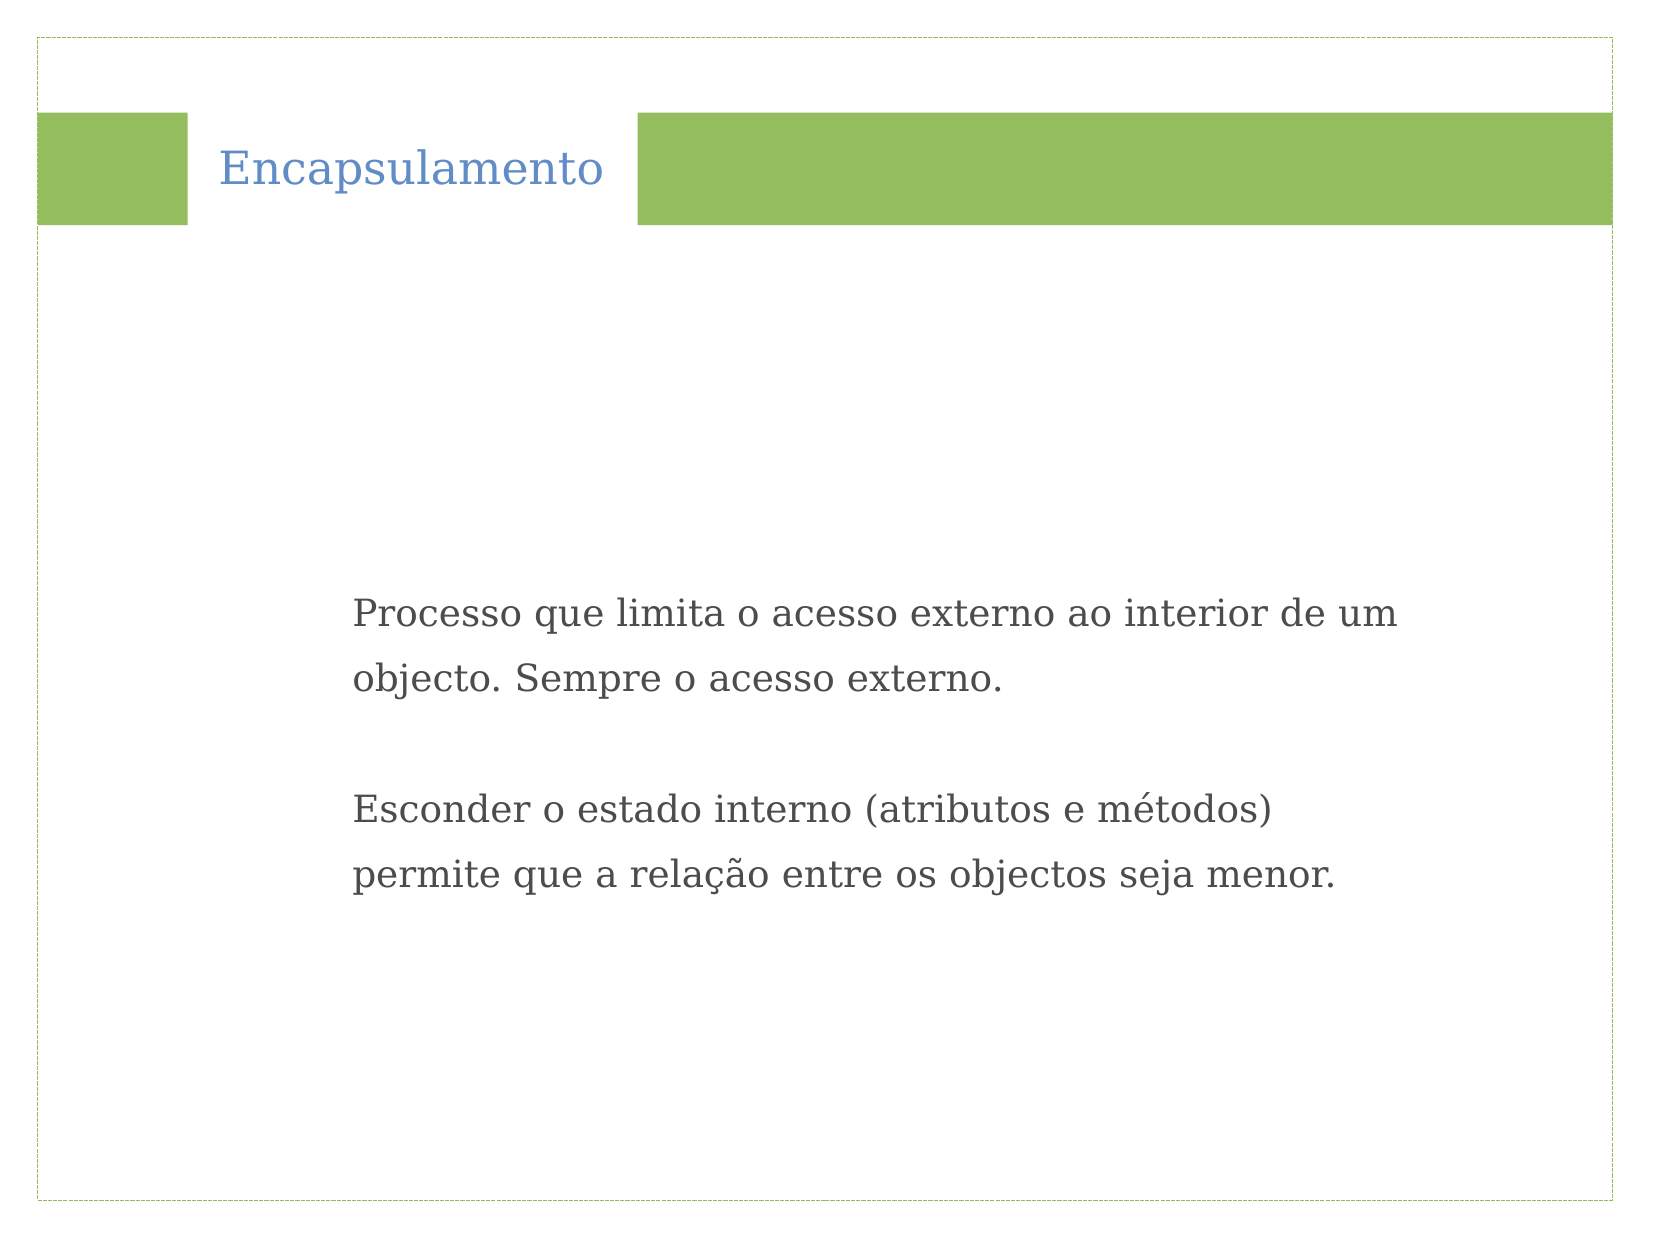

Encapsulamento
Processo que limita o acesso externo ao interior de um objecto. Sempre o acesso externo.
Esconder o estado interno (atributos e métodos) permite que a relação entre os objectos seja menor.